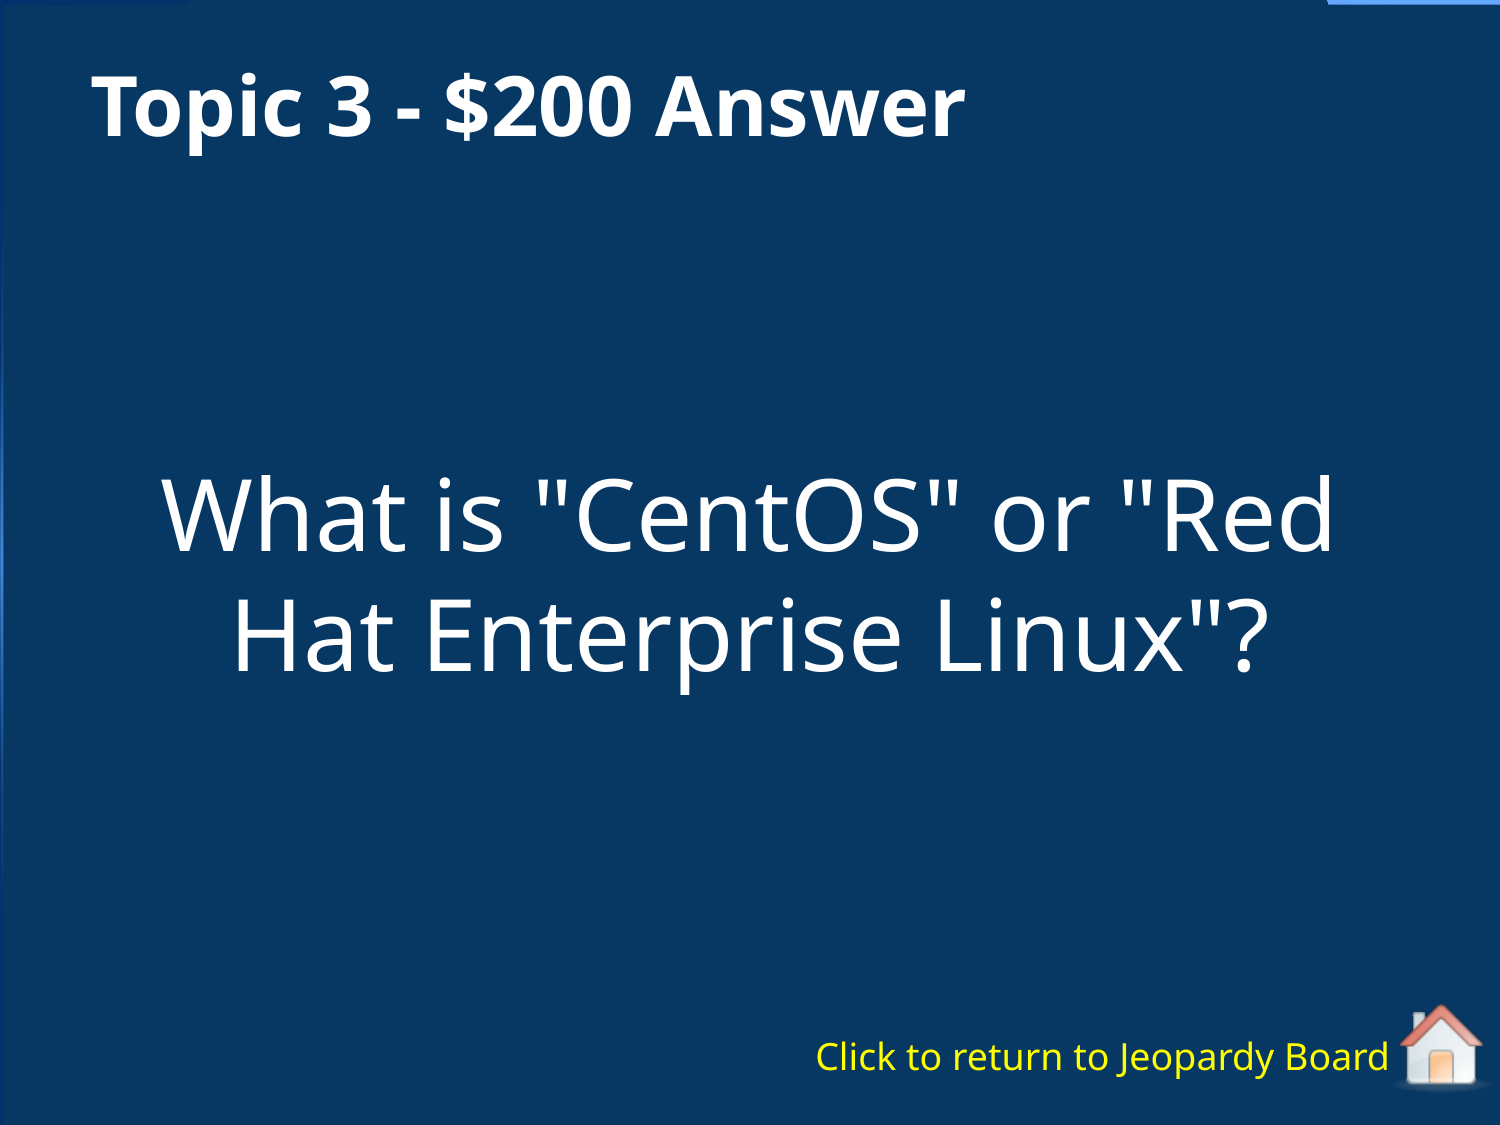

Topic 3 - $200 Answer
# What is "CentOS" or "Red Hat Enterprise Linux"?
Click to return to Jeopardy Board